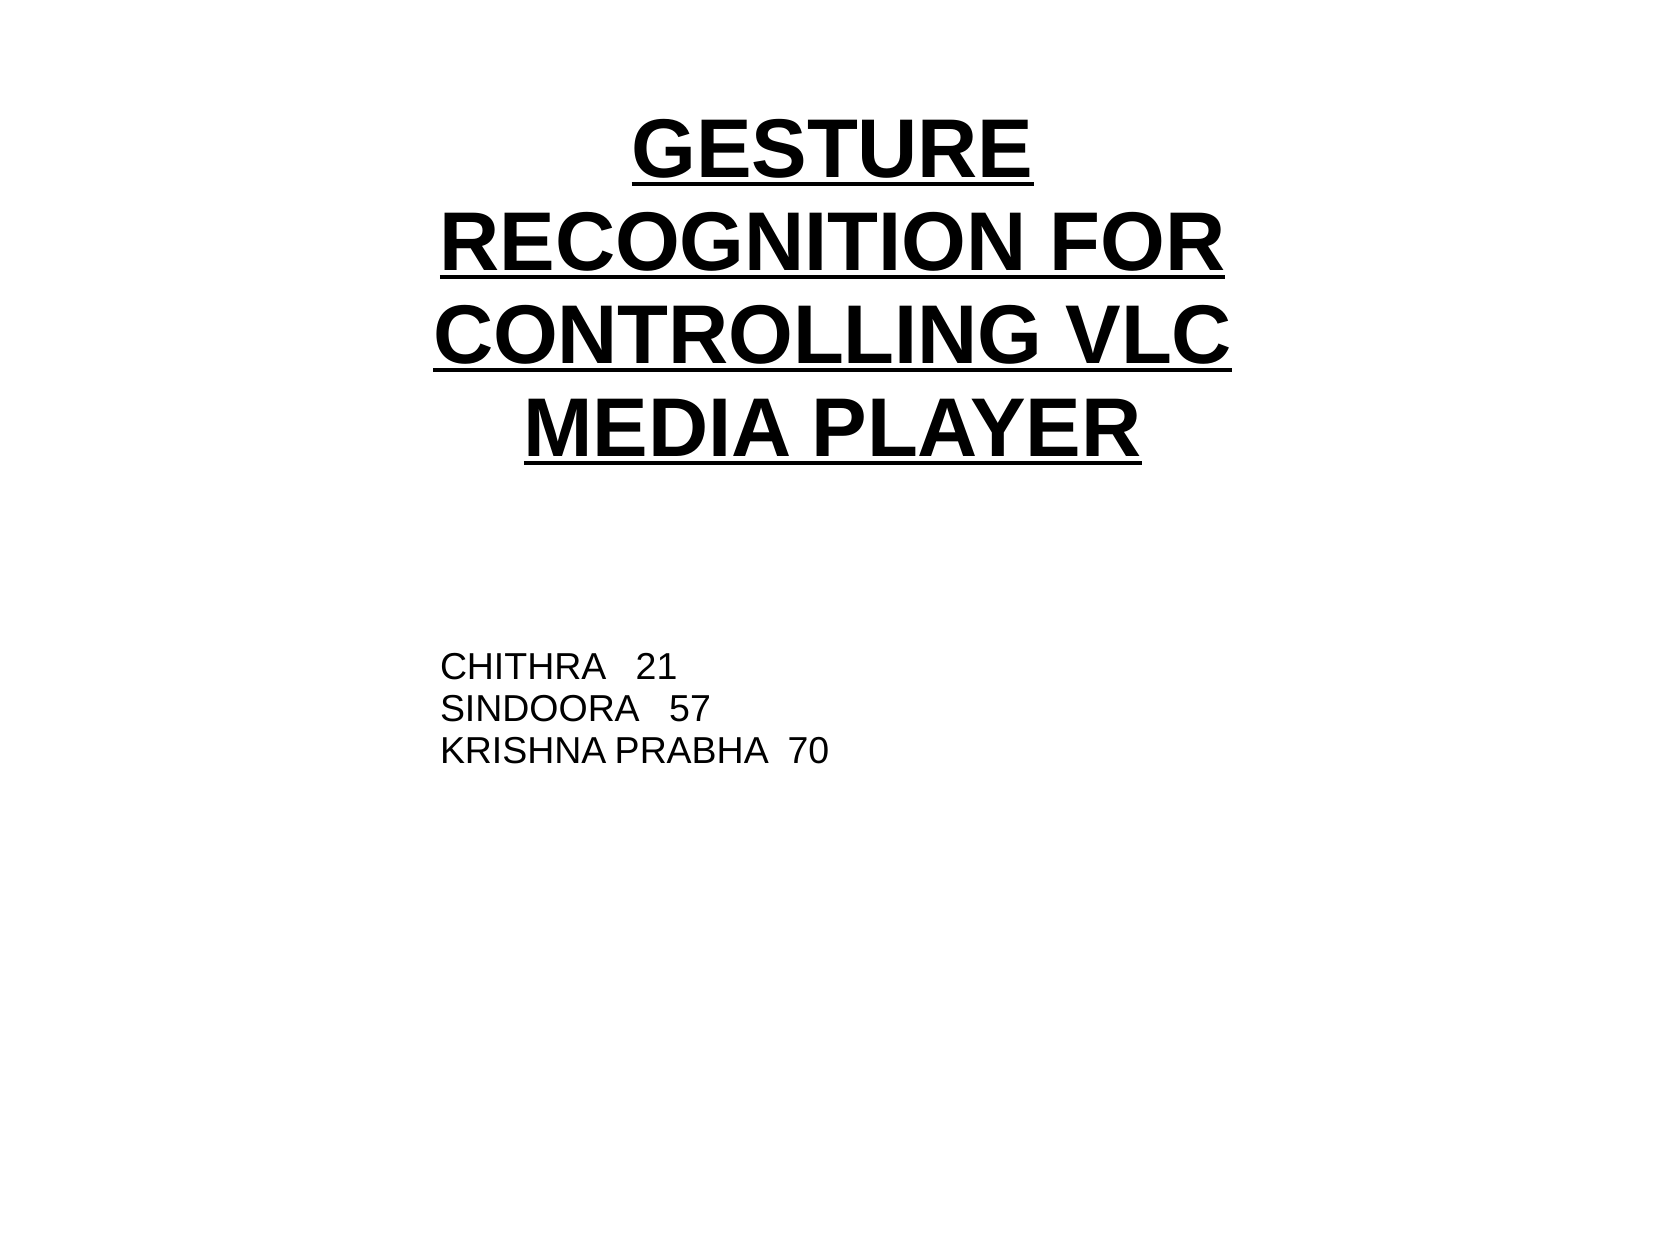

GESTURE RECOGNITION FOR CONTROLLING VLC MEDIA PLAYER
CHITHRA 21
SINDOORA 57
KRISHNA PRABHA 70